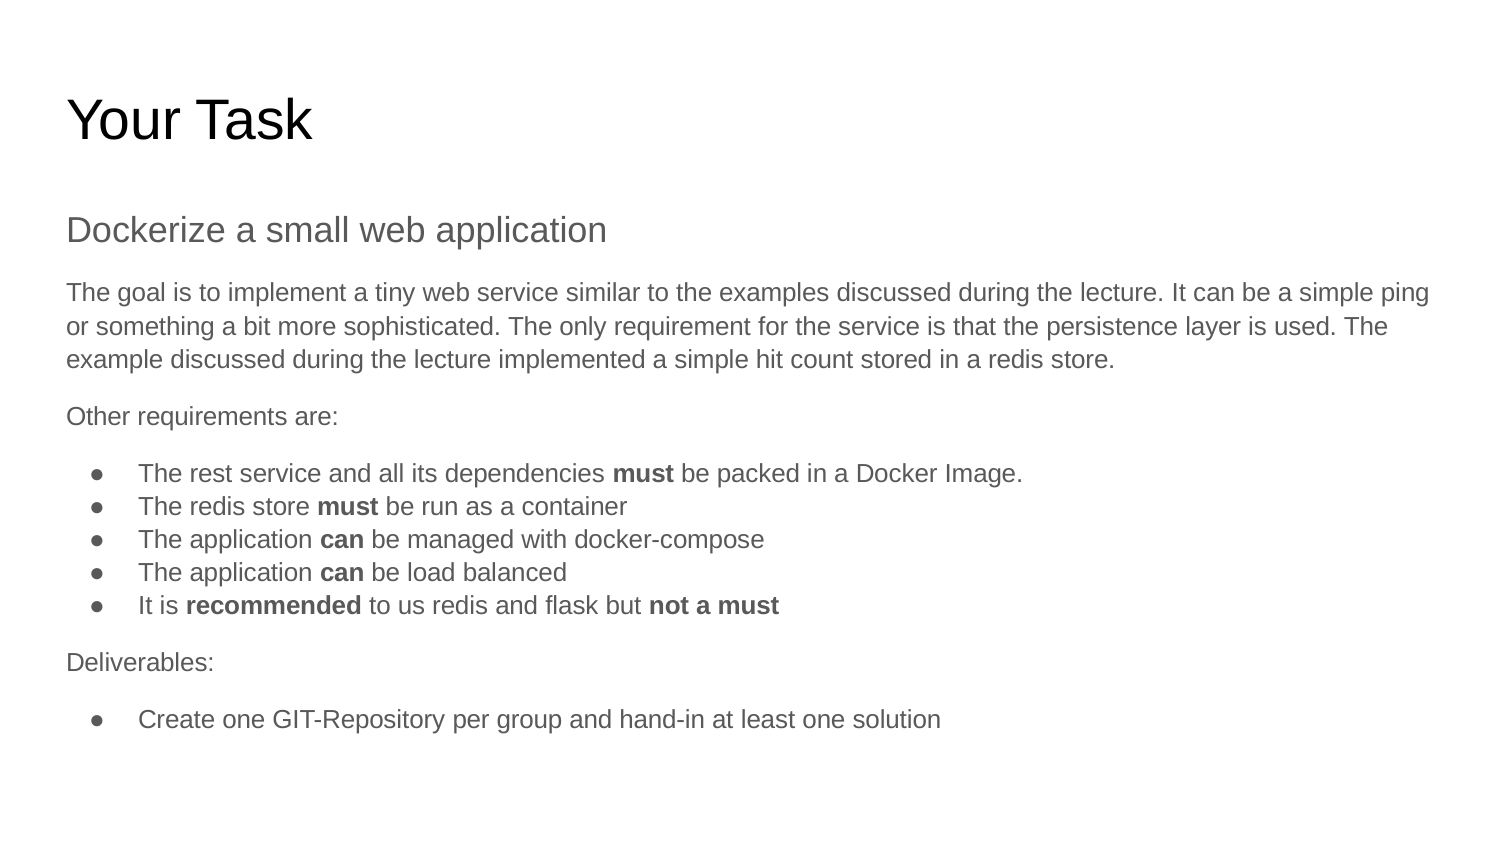

# Your Task
Dockerize a small web application
The goal is to implement a tiny web service similar to the examples discussed during the lecture. It can be a simple ping or something a bit more sophisticated. The only requirement for the service is that the persistence layer is used. The example discussed during the lecture implemented a simple hit count stored in a redis store.
Other requirements are:
The rest service and all its dependencies must be packed in a Docker Image.
The redis store must be run as a container
The application can be managed with docker-compose
The application can be load balanced
It is recommended to us redis and flask but not a must
Deliverables:
Create one GIT-Repository per group and hand-in at least one solution